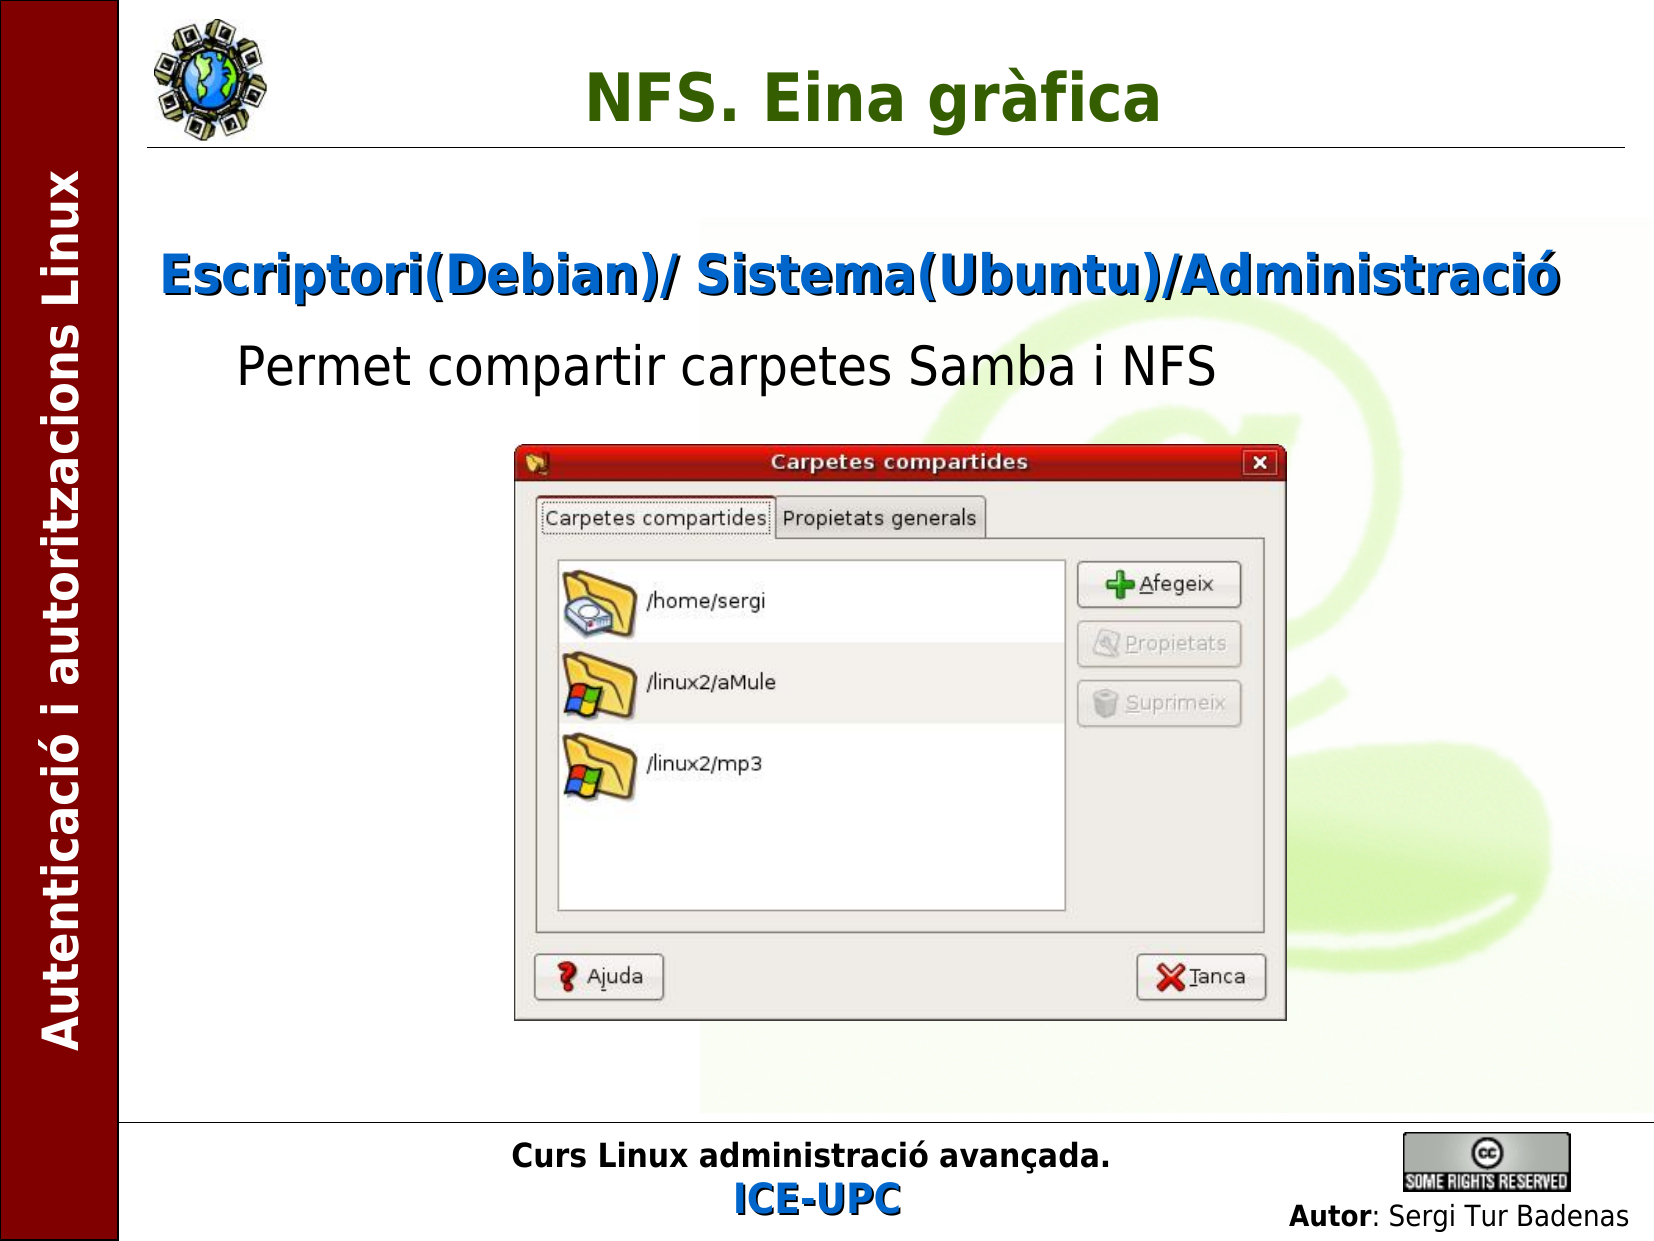

# NFS. Eina gràfica
Escriptori(Debian)/ Sistema(Ubuntu)/Administració
Permet compartir carpetes Samba i NFS